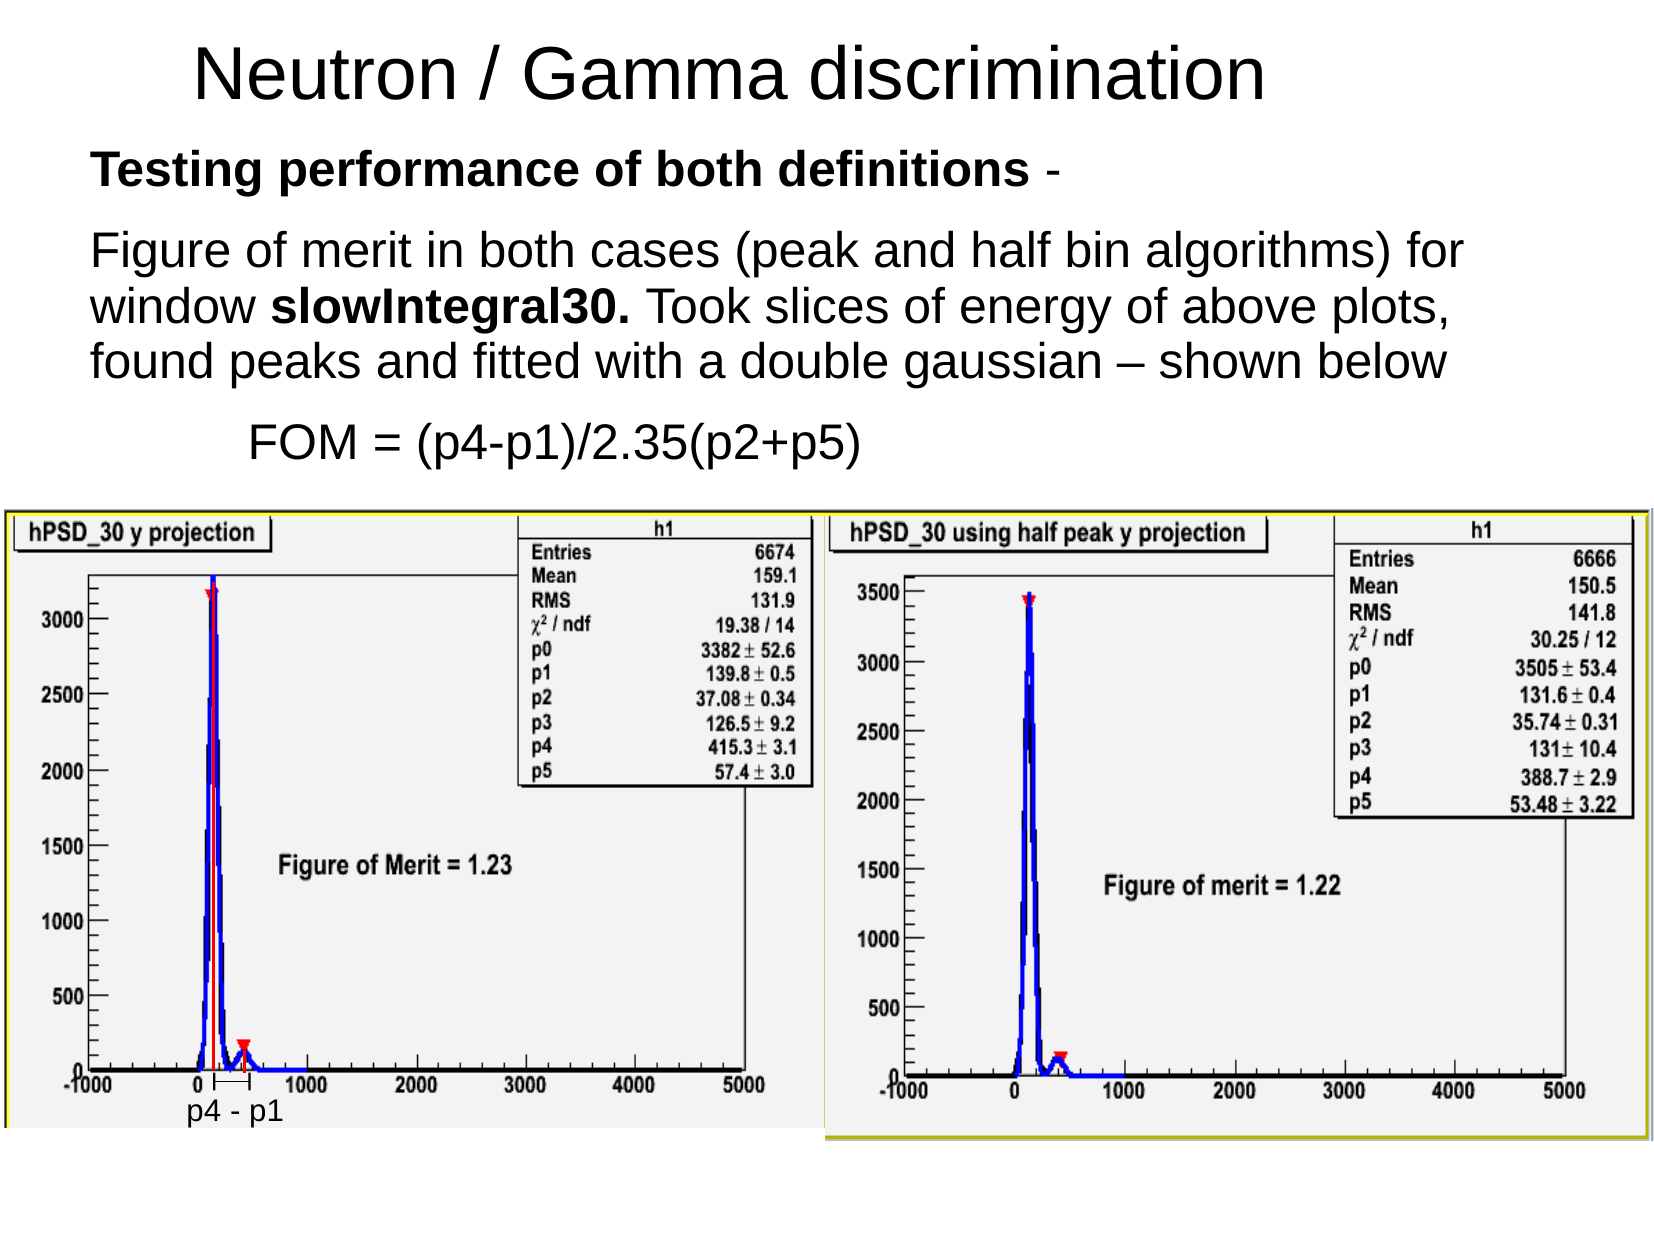

Neutron / Gamma discrimination
Testing performance of both definitions -
Figure of merit in both cases (peak and half bin algorithms) for window slowIntegral30. Took slices of energy of above plots, found peaks and fitted with a double gaussian – shown below
FOM = (p4-p1)/2.35(p2+p5)
p4 - p1